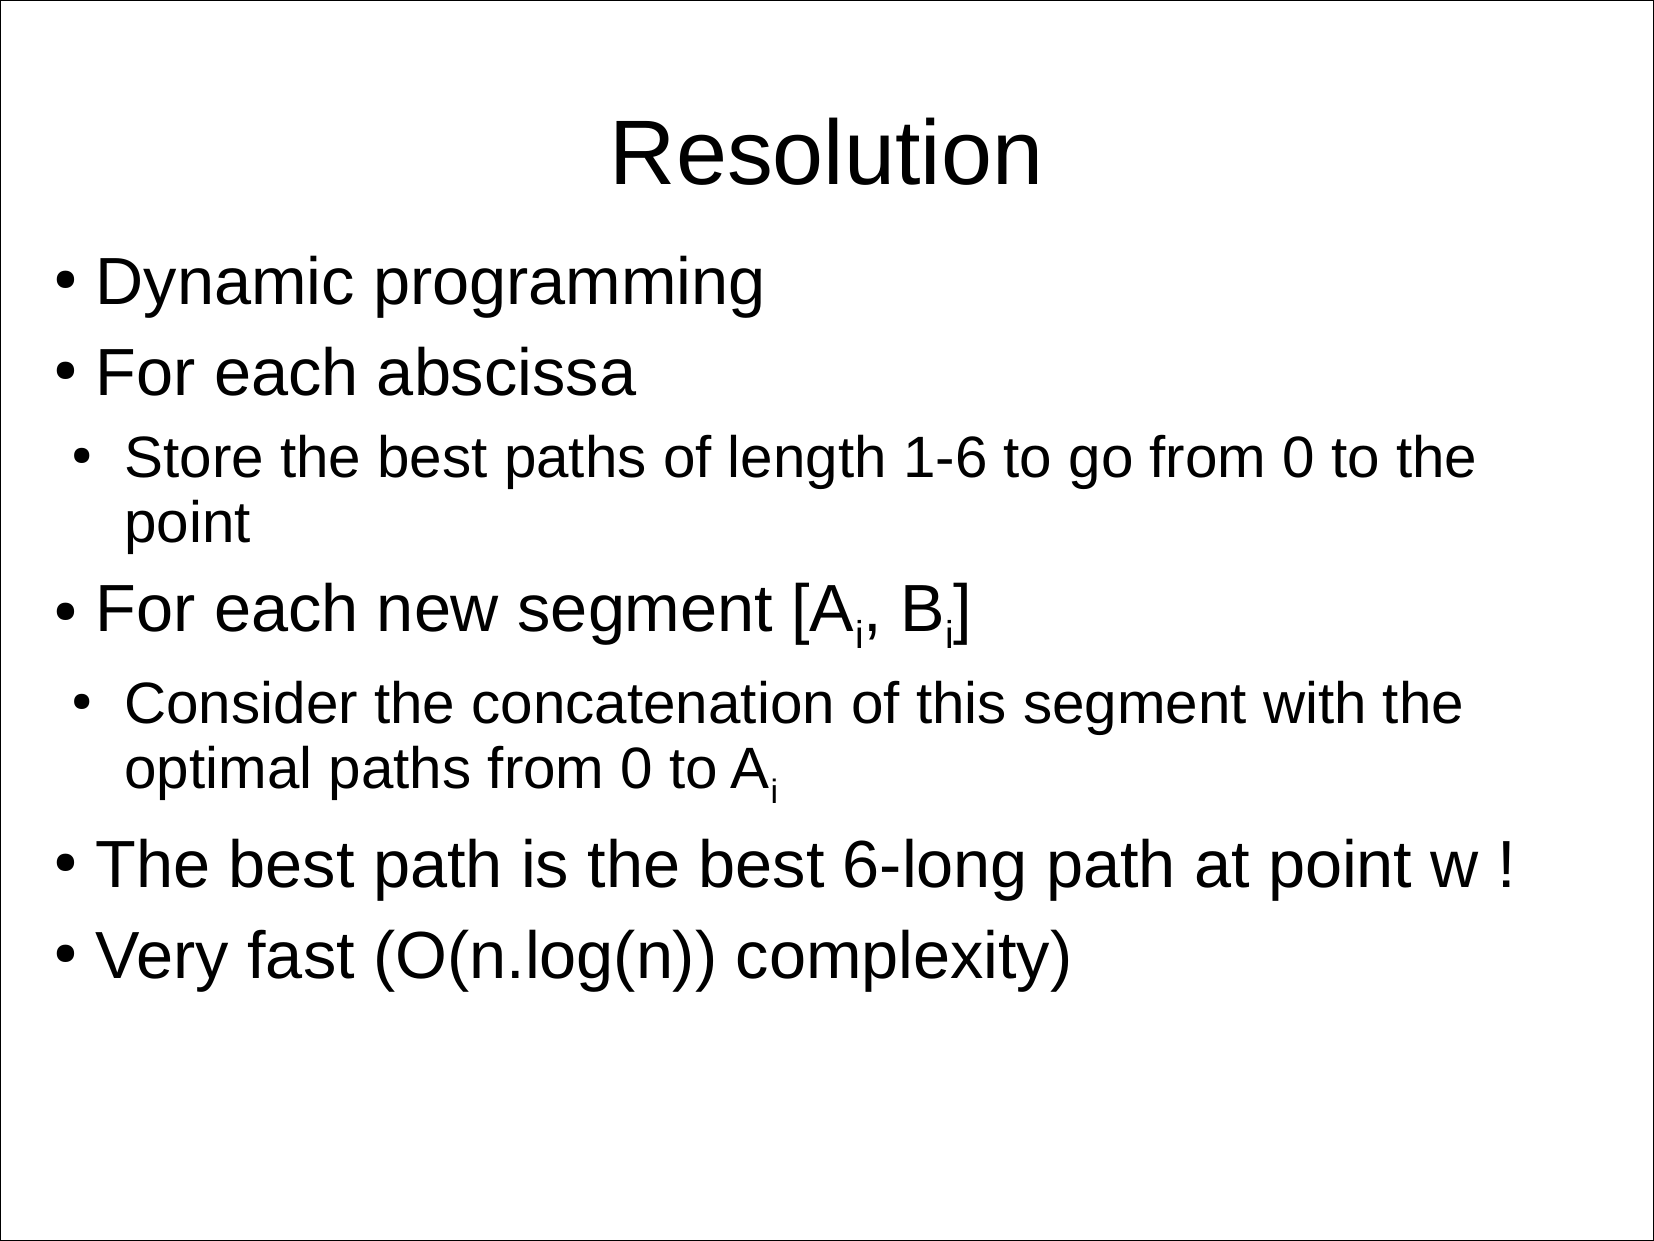

# Resolution
 Dynamic programming
 For each abscissa
Store the best paths of length 1-6 to go from 0 to the point
 For each new segment [Ai, Bi]
Consider the concatenation of this segment with the optimal paths from 0 to Ai
 The best path is the best 6-long path at point w !
 Very fast (O(n.log(n)) complexity)